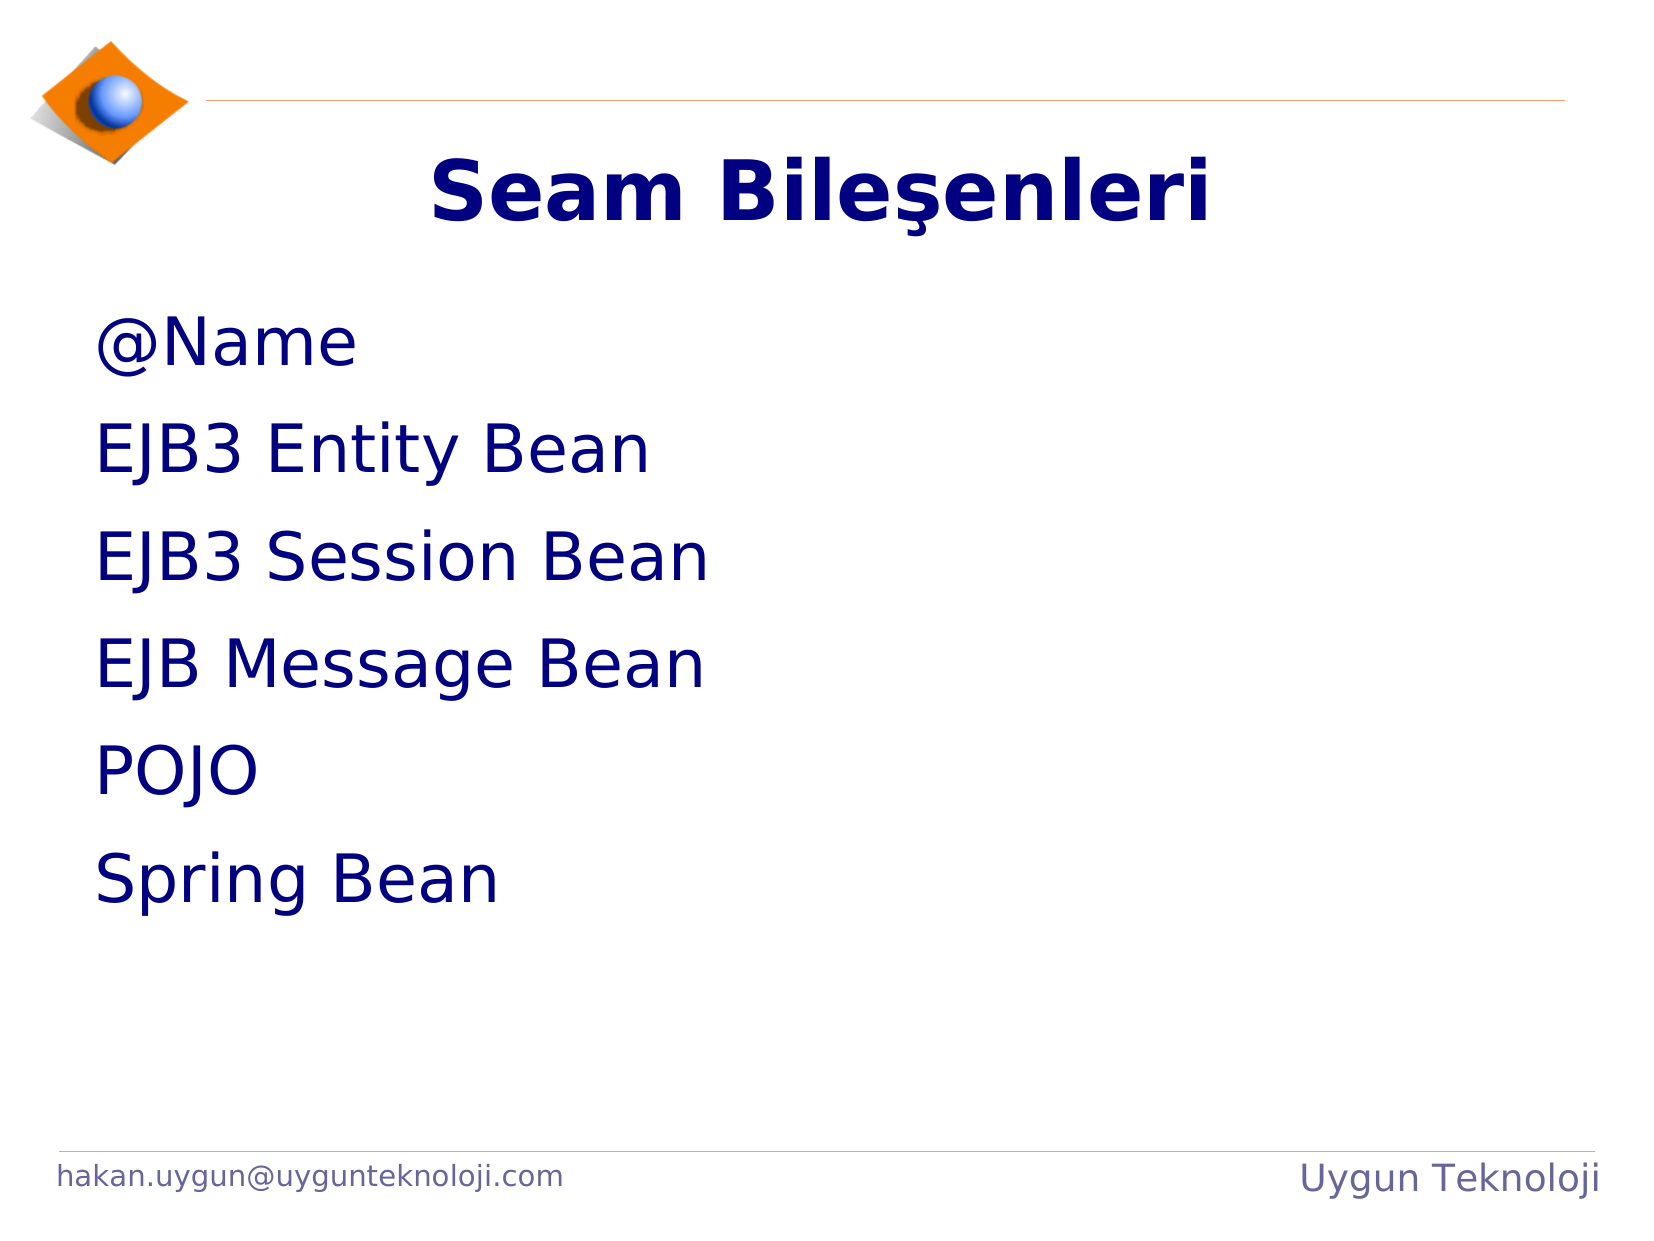

# Seam Bileşenleri
@Name
EJB3 Entity Bean
EJB3 Session Bean
EJB Message Bean
POJO
Spring Bean